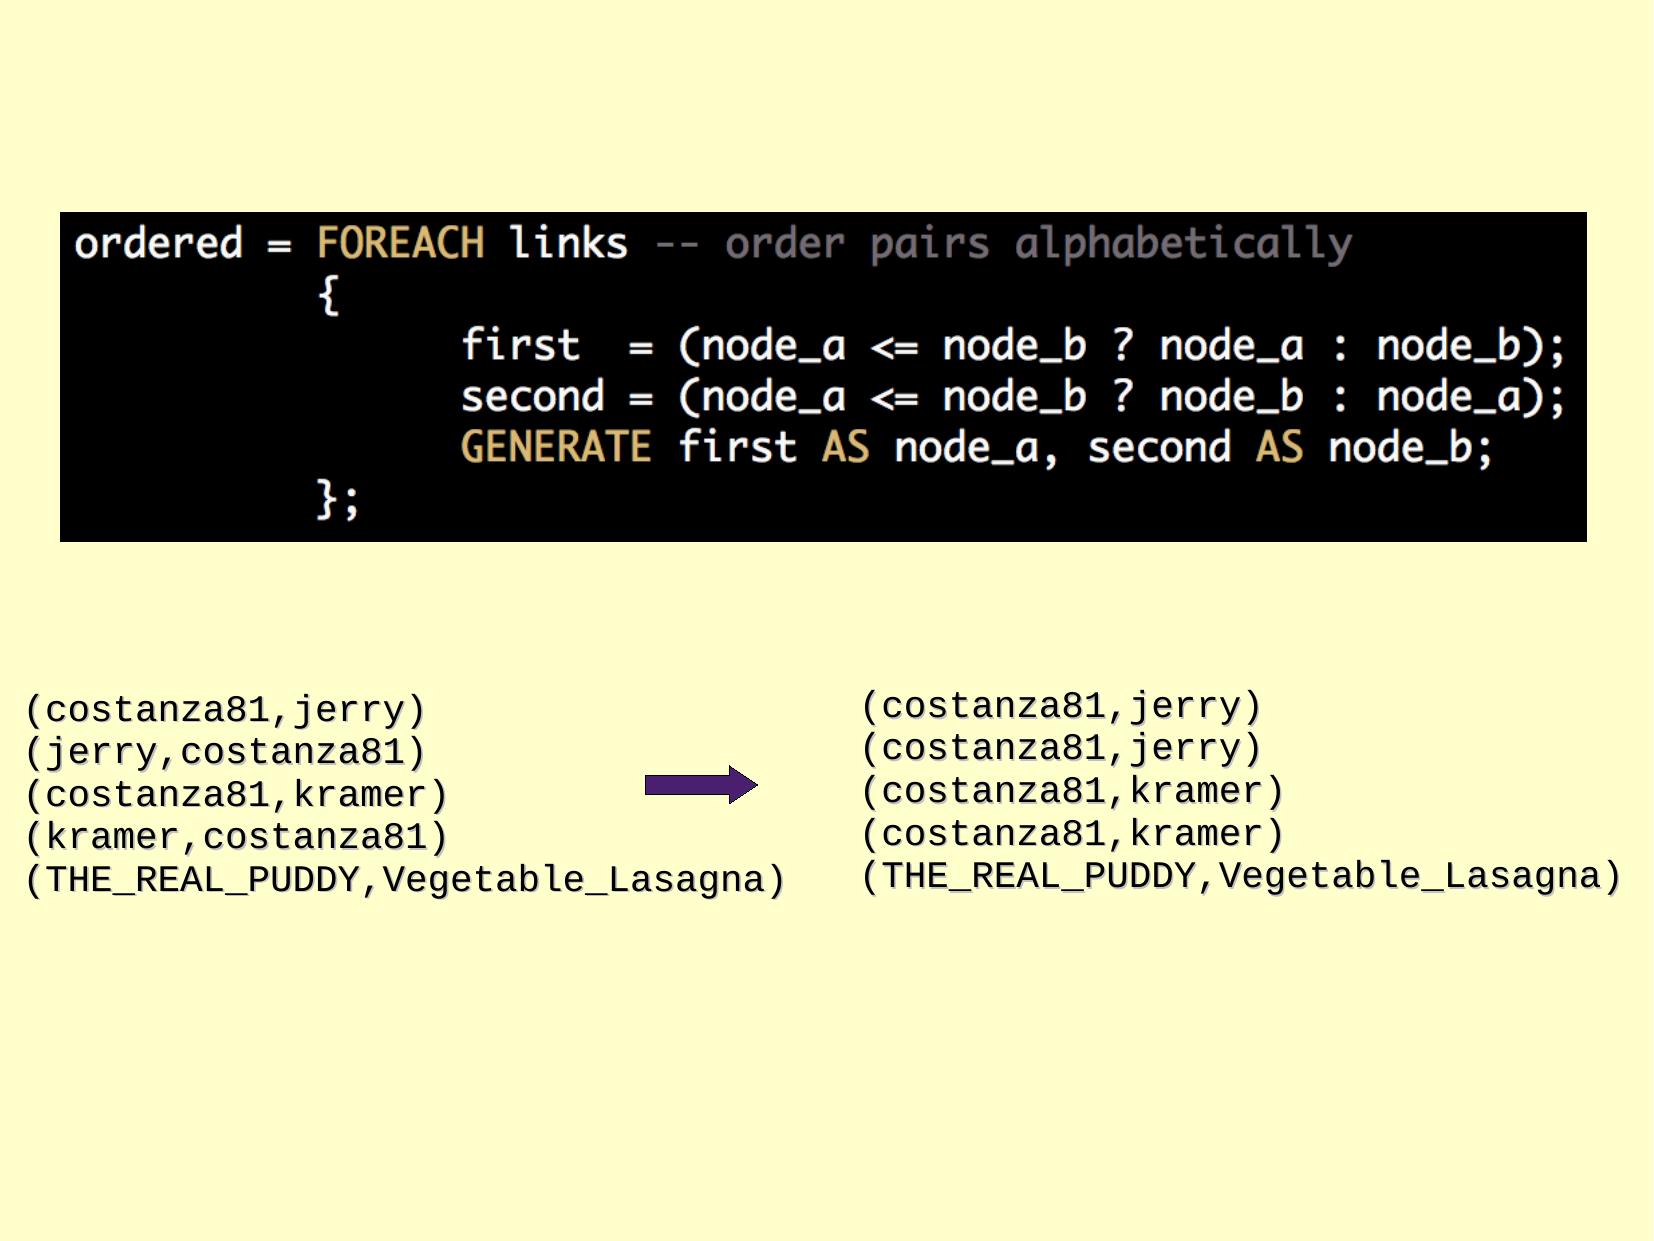

(costanza81,jerry)
(costanza81,jerry)
(costanza81,kramer)
(costanza81,kramer)
(THE_REAL_PUDDY,Vegetable_Lasagna)
(costanza81,jerry)
(jerry,costanza81)
(costanza81,kramer)
(kramer,costanza81)
(THE_REAL_PUDDY,Vegetable_Lasagna)